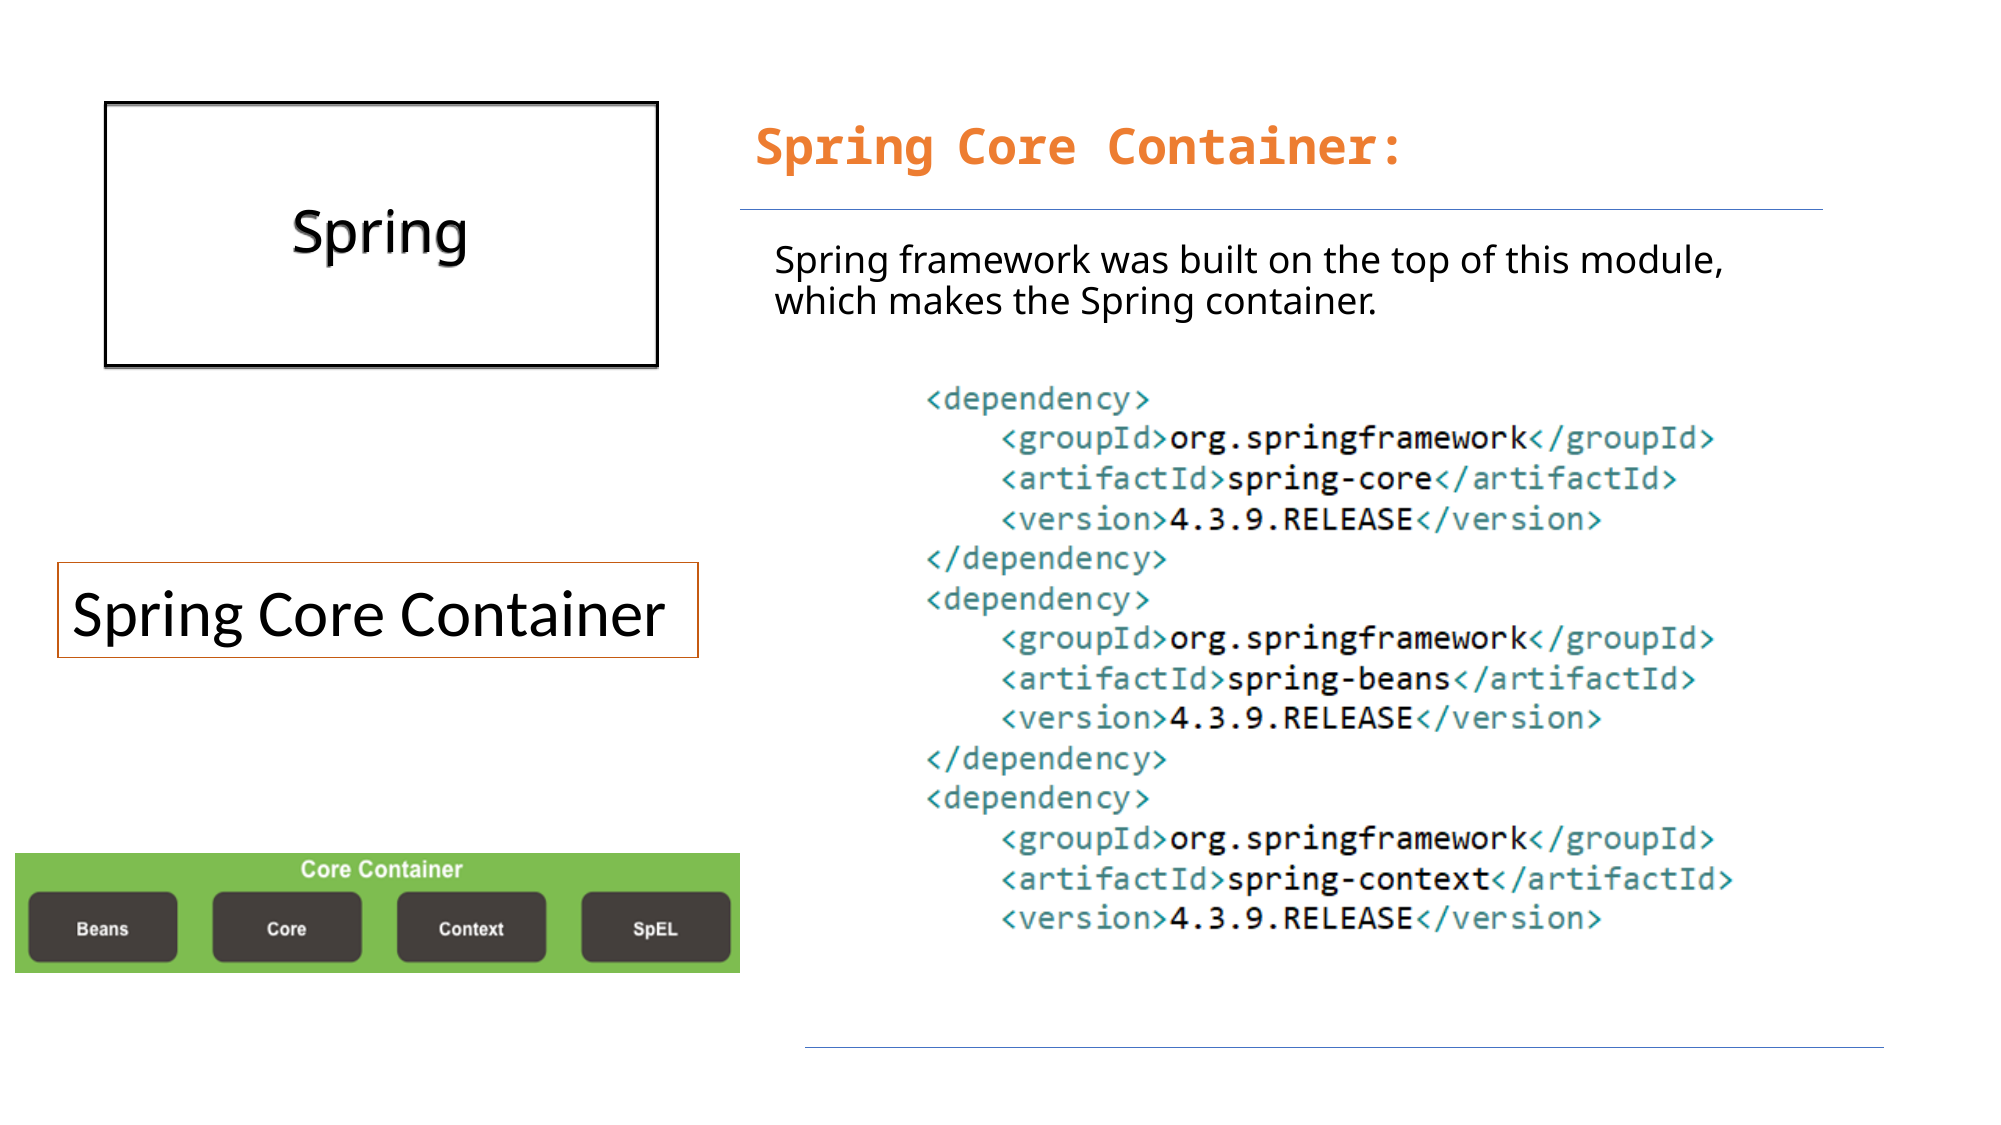

# Spring
Spring Core Container:
Spring framework was built on the top of this module, which makes the Spring container.
Spring Core Container